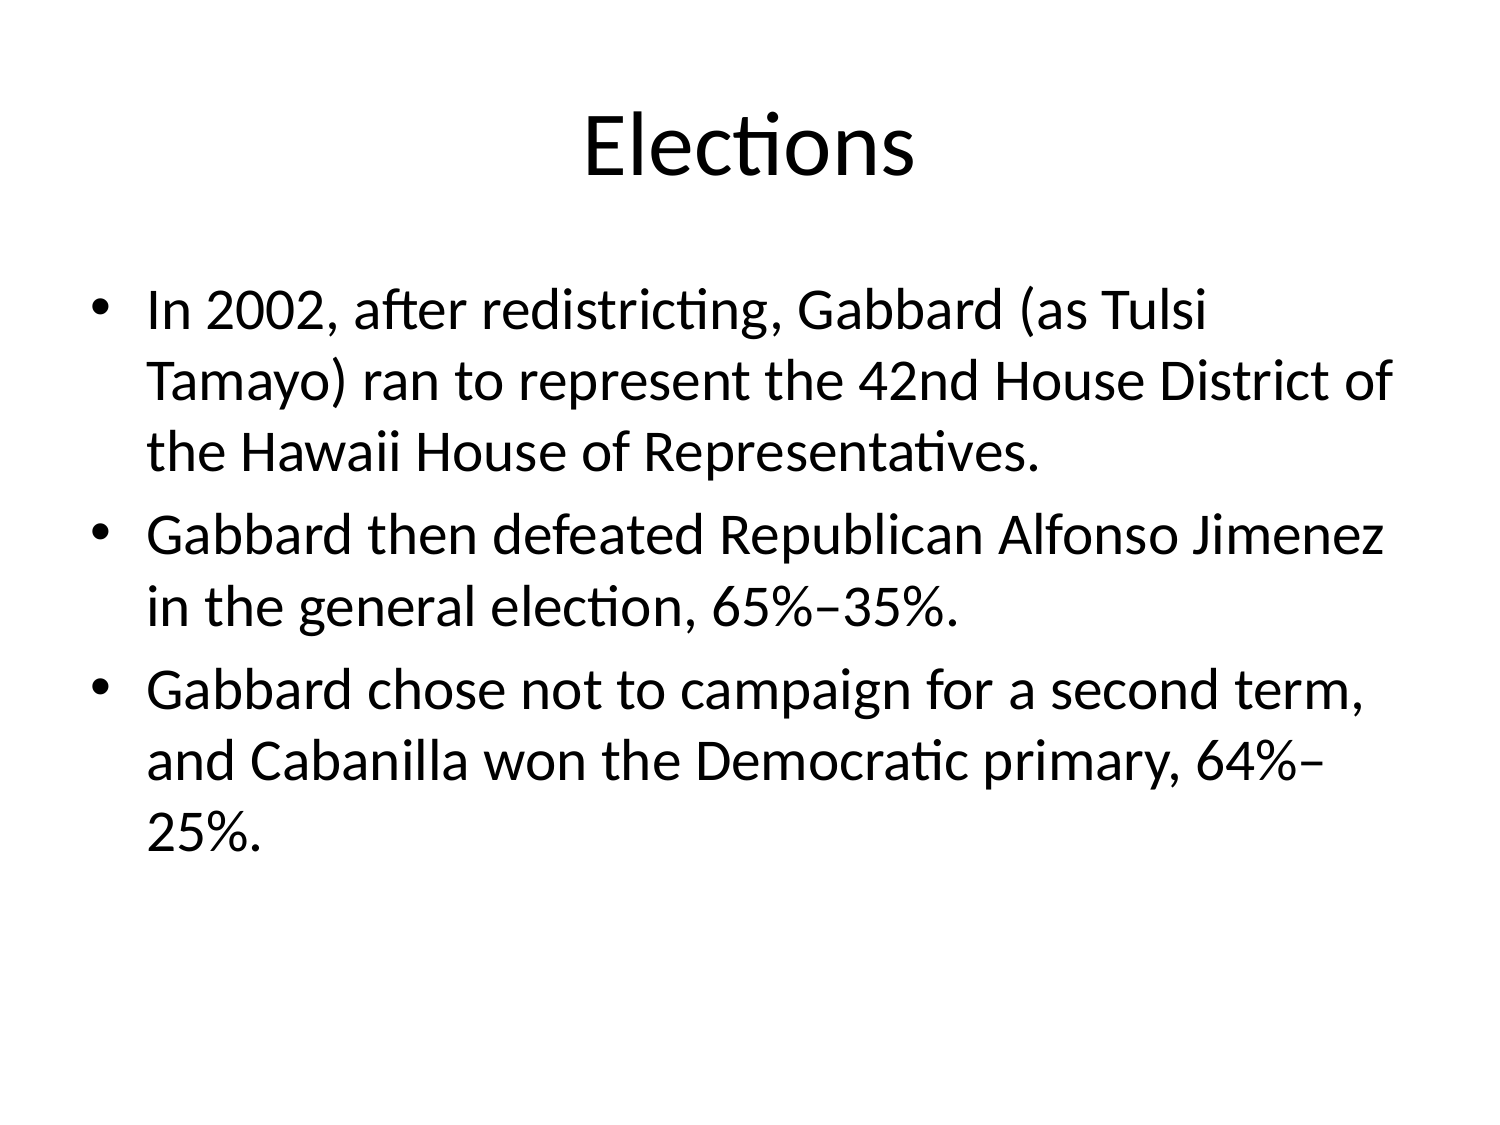

# Elections
In 2002, after redistricting, Gabbard (as Tulsi Tamayo) ran to represent the 42nd House District of the Hawaii House of Representatives.
Gabbard then defeated Republican Alfonso Jimenez in the general election, 65%–35%.
Gabbard chose not to campaign for a second term, and Cabanilla won the Democratic primary, 64%–25%.